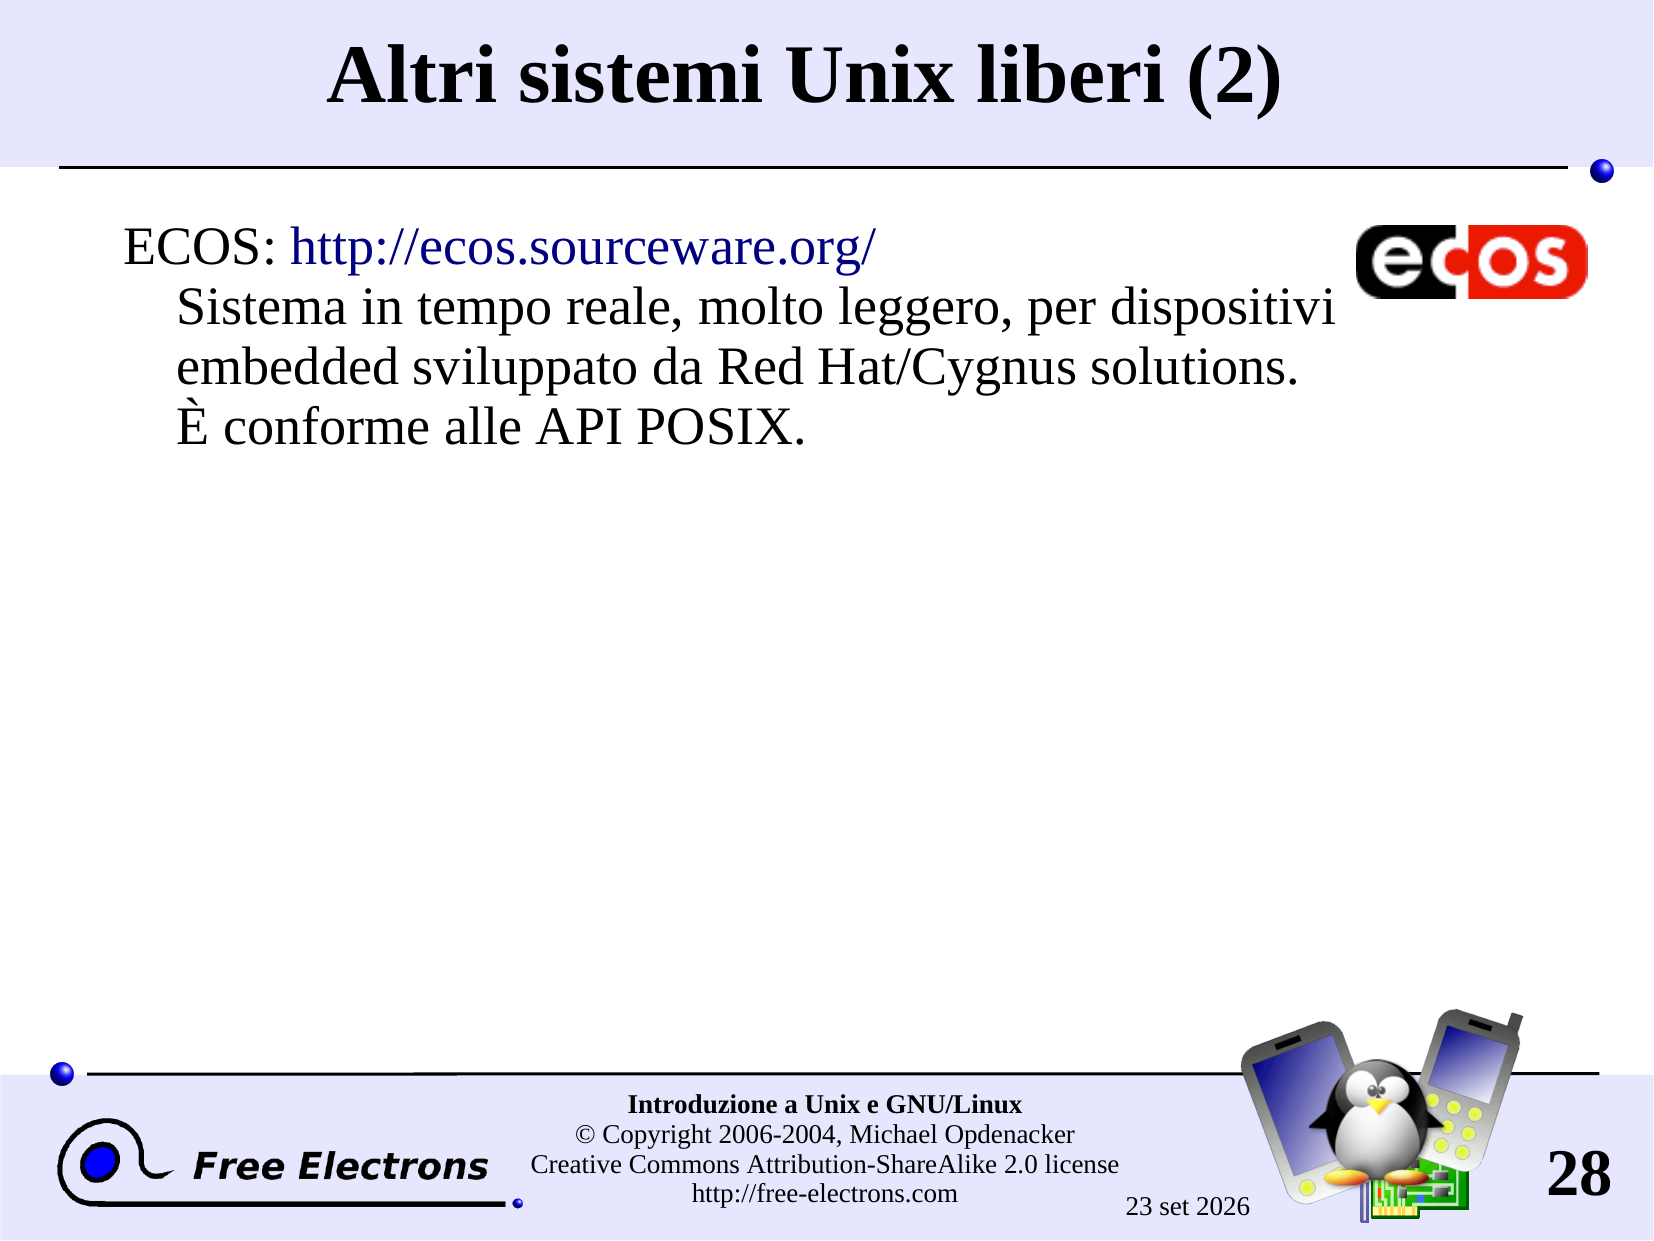

# Altri sistemi Unix liberi (2)
ECOS: http://ecos.sourceware.org/
Sistema in tempo reale, molto leggero, per dispositivi embedded sviluppato da Red Hat/Cygnus solutions.
È conforme alle API POSIX.